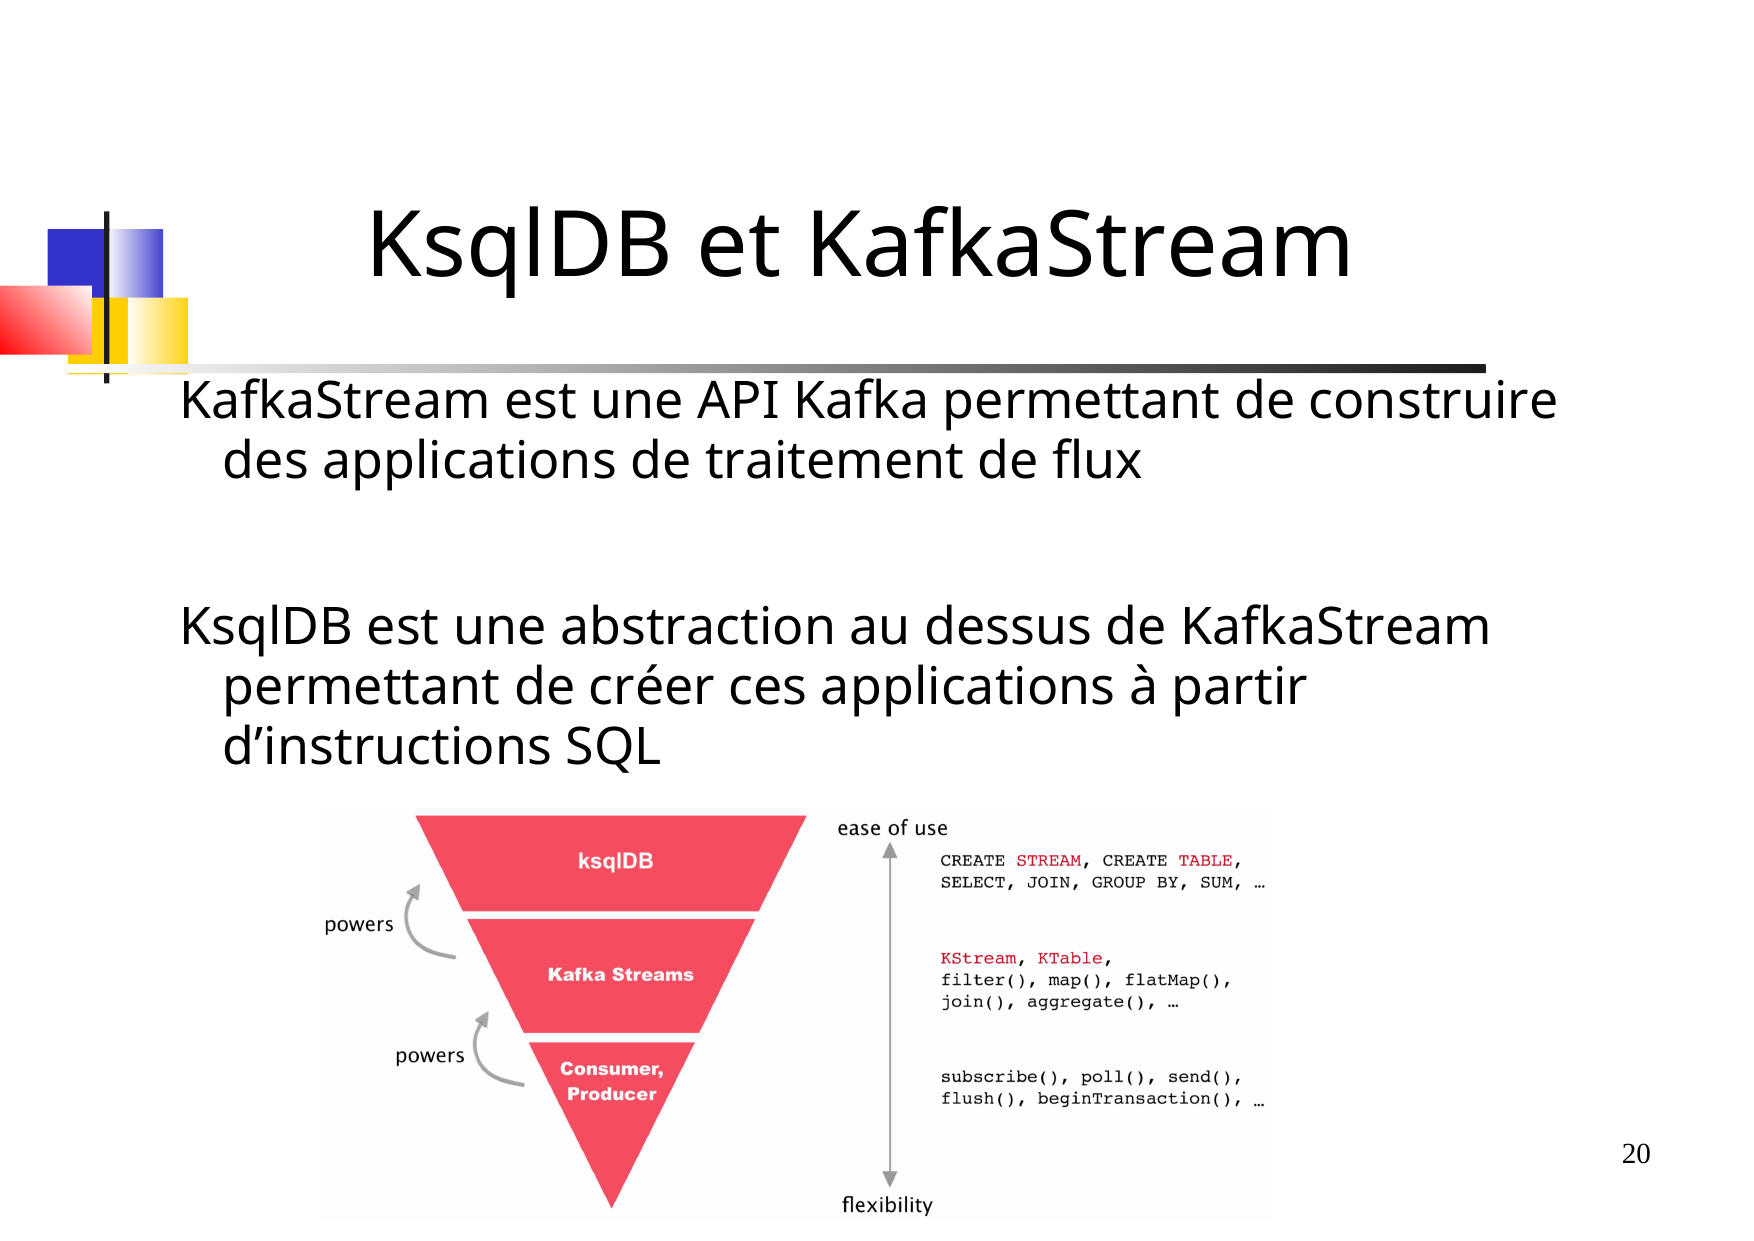

# KsqlDB et KafkaStream
KafkaStream est une API Kafka permettant de construire des applications de traitement de flux
KsqlDB est une abstraction au dessus de KafkaStream permettant de créer ces applications à partir d’instructions SQL